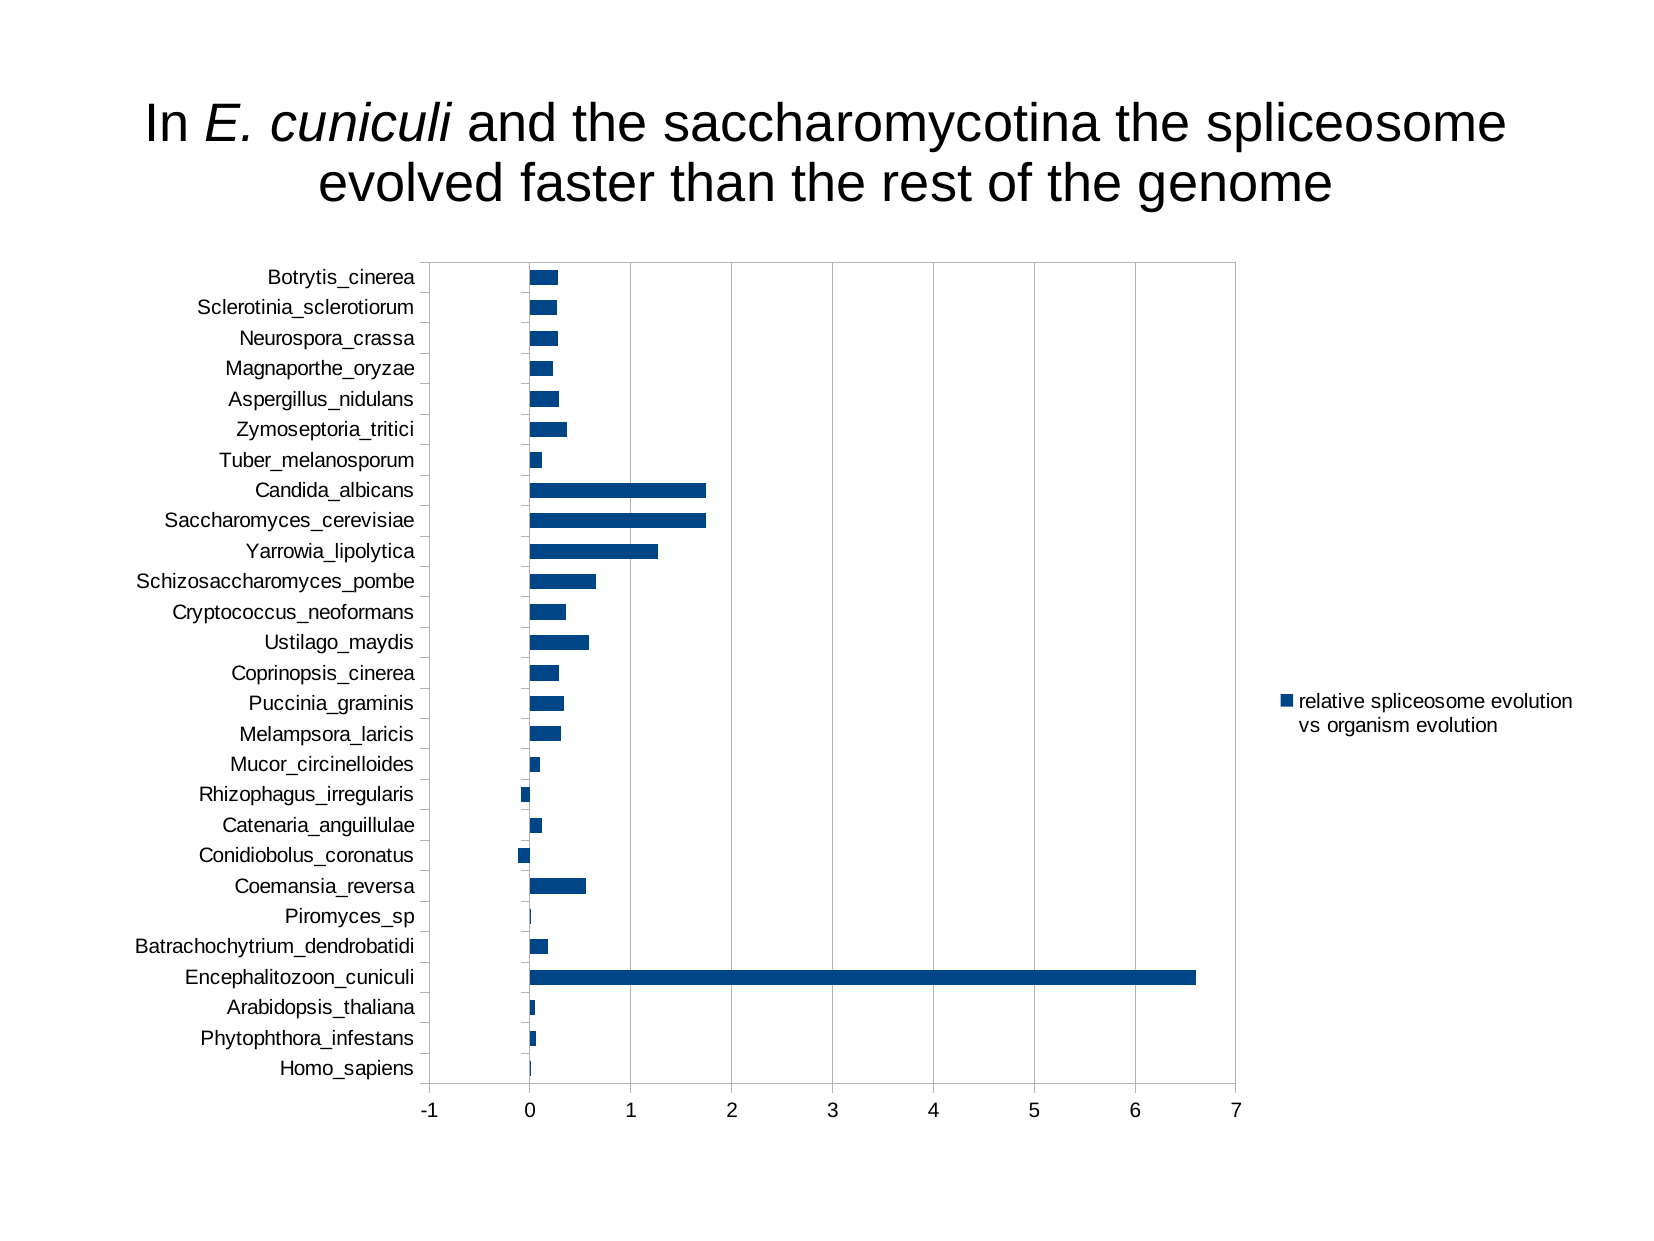

# In E. cuniculi and the saccharomycotina the spliceosome evolved faster than the rest of the genome
### Chart
| Category | relative spliceosome evolution vs organism evolution |
|---|---|
| Homo_sapiens | 0.00698499999999999 |
| Phytophthora_infestans | 0.0614250000000001 |
| Arabidopsis_thaliana | 0.0464830000000001 |
| Encephalitozoon_cuniculi | 6.60046 |
| Batrachochytrium_dendrobatidi | 0.182639 |
| Piromyces_sp | -0.00442100000000012 |
| Coemansia_reversa | 0.556667 |
| Conidiobolus_coronatus | -0.119105 |
| Catenaria_anguillulae | 0.1163 |
| Rhizophagus_irregularis | -0.0851789999999999 |
| Mucor_circinelloides | 0.09805 |
| Melampsora_laricis | 0.304022 |
| Puccinia_graminis | 0.333581 |
| Coprinopsis_cinerea | 0.286788 |
| Ustilago_maydis | 0.5883 |
| Cryptococcus_neoformans | 0.35966 |
| Schizosaccharomyces_pombe | 0.659273 |
| Yarrowia_lipolytica | 1.267839 |
| Saccharomyces_cerevisiae | 1.75017 |
| Candida_albicans | 1.7459 |
| Tuber_melanosporum | 0.12379 |
| Zymoseptoria_tritici | 0.36871 |
| Aspergillus_nidulans | 0.28328 |
| Magnaporthe_oryzae | 0.22542 |
| Neurospora_crassa | 0.27984 |
| Sclerotinia_sclerotiorum | 0.26304 |
| Botrytis_cinerea | 0.27558 |